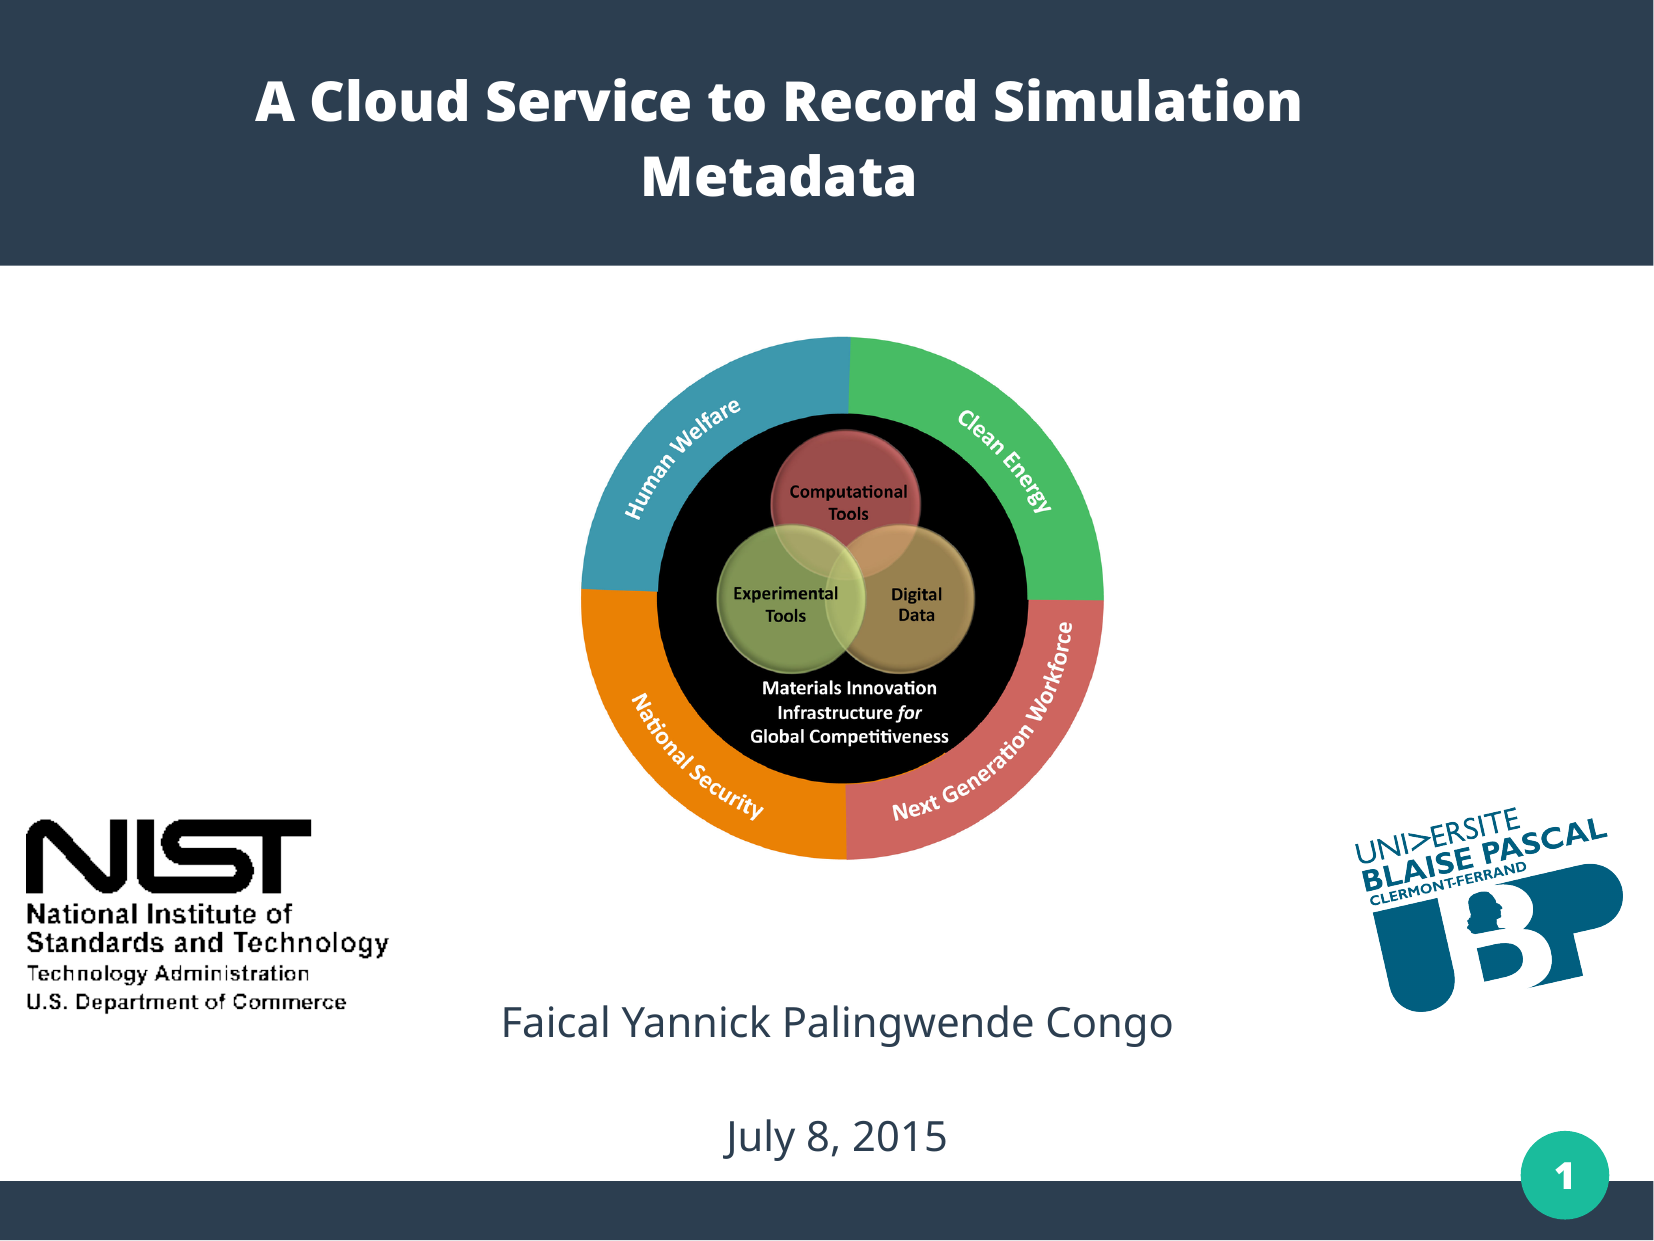

# A Cloud Service to Record Simulation Metadata
Faical Yannick Palingwende Congo
July 8, 2015
1